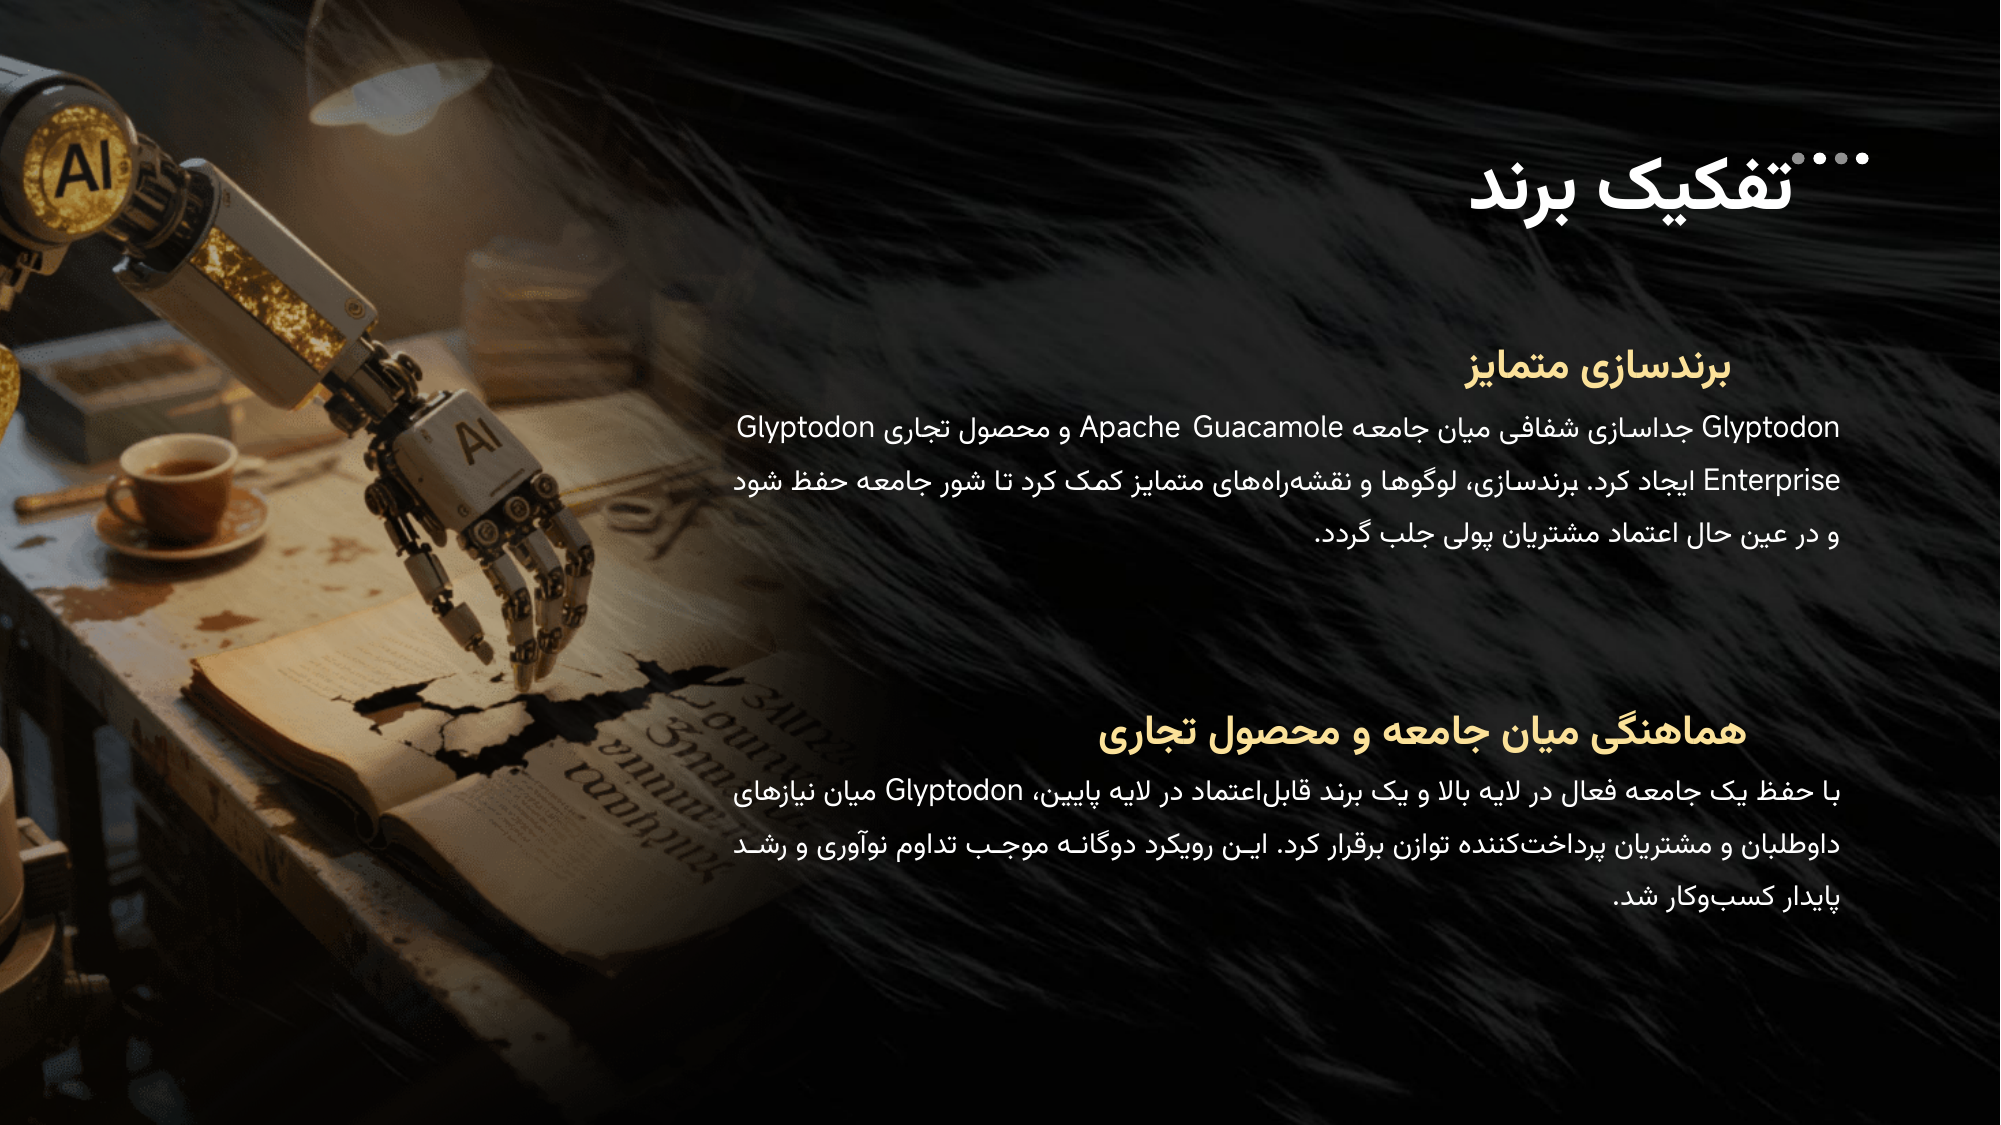

تفکیک برند
برندسازی متمایز
Glyptodon جداسازی شفافی میان جامعه Apache Guacamole و محصول تجاری Glyptodon Enterprise ایجاد کرد. برندسازی، لوگوها و نقشه‌راه‌های متمایز کمک کرد تا شور جامعه حفظ شود و در عین حال اعتماد مشتریان پولی جلب گردد.
هماهنگی میان جامعه و محصول تجاری
با حفظ یک جامعه فعال در لایه بالا و یک برند قابل‌اعتماد در لایه پایین، Glyptodon میان نیازهای داوطلبان و مشتریان پرداخت‌کننده توازن برقرار کرد. این رویکرد دوگانه موجب تداوم نوآوری و رشد پایدار کسب‌وکار شد.